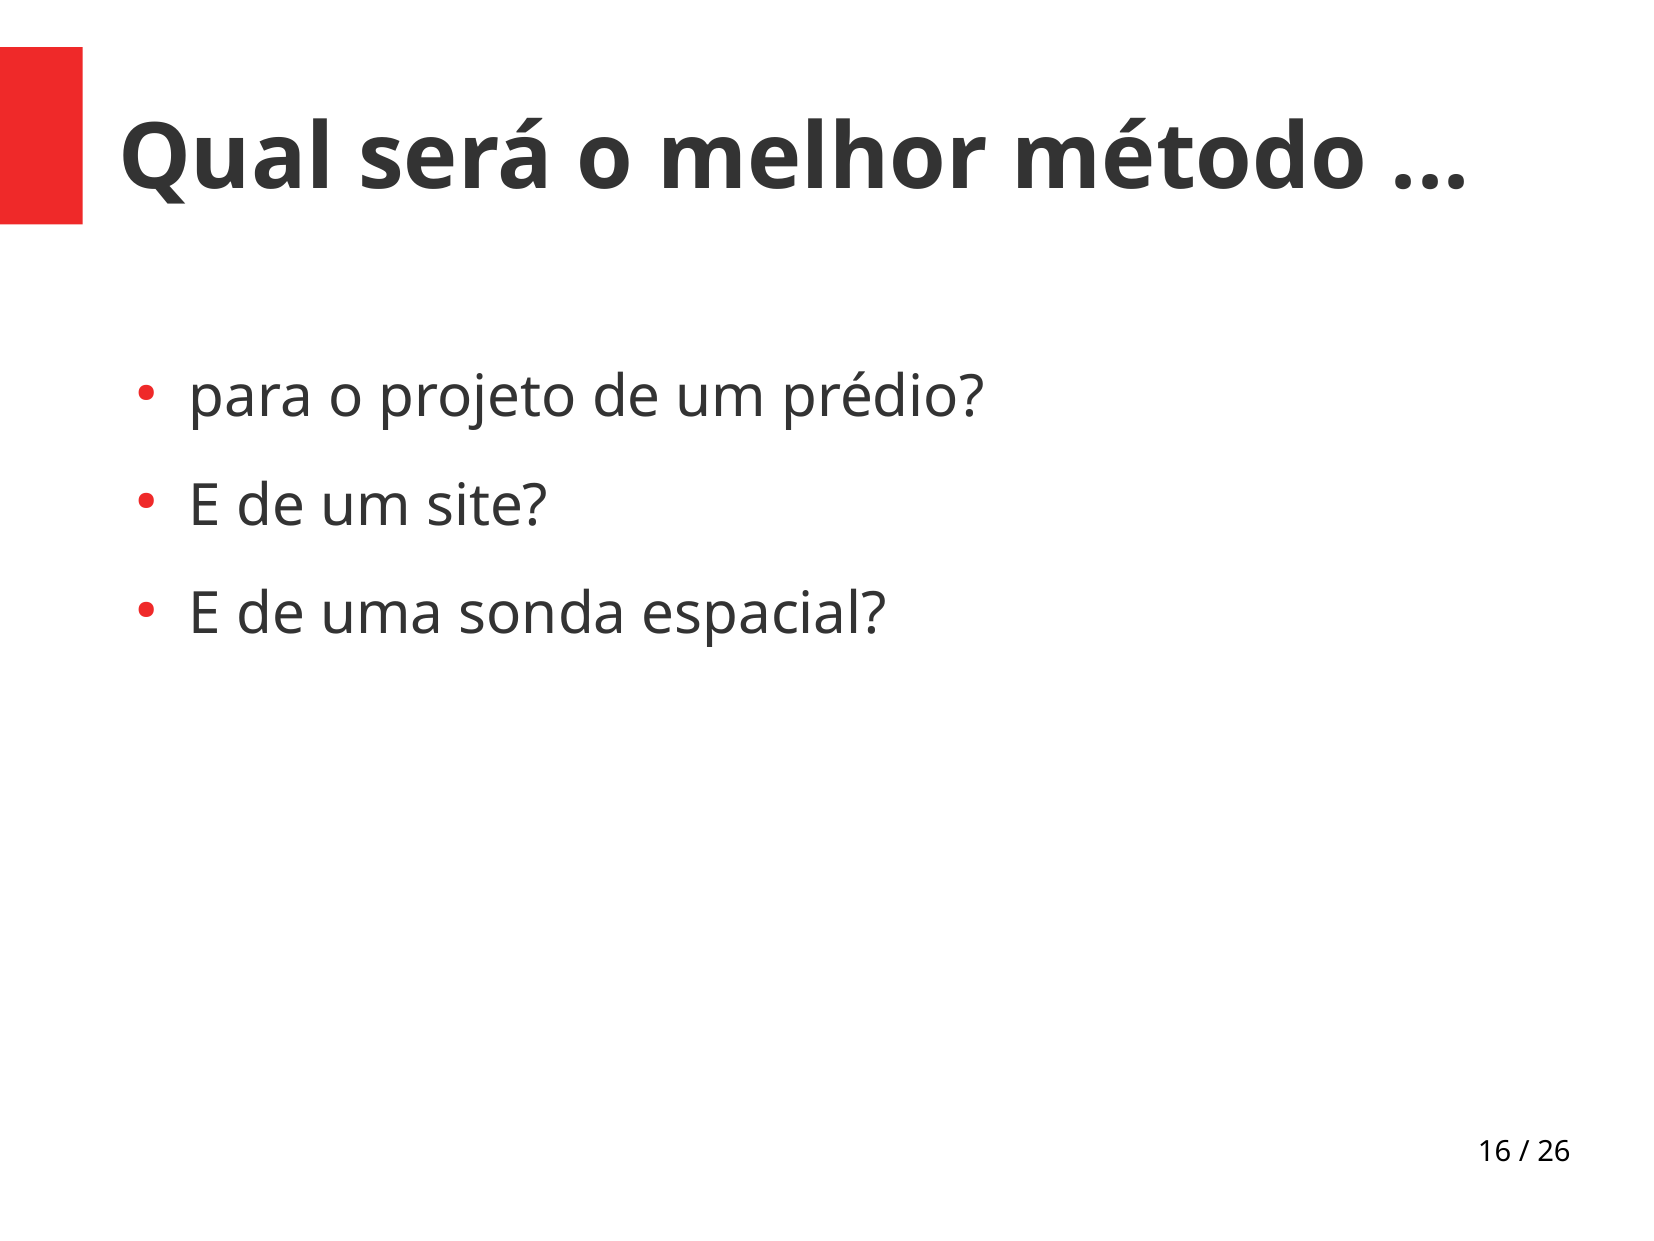

# Qual será o melhor método ...
para o projeto de um prédio?
E de um site?
E de uma sonda espacial?
16